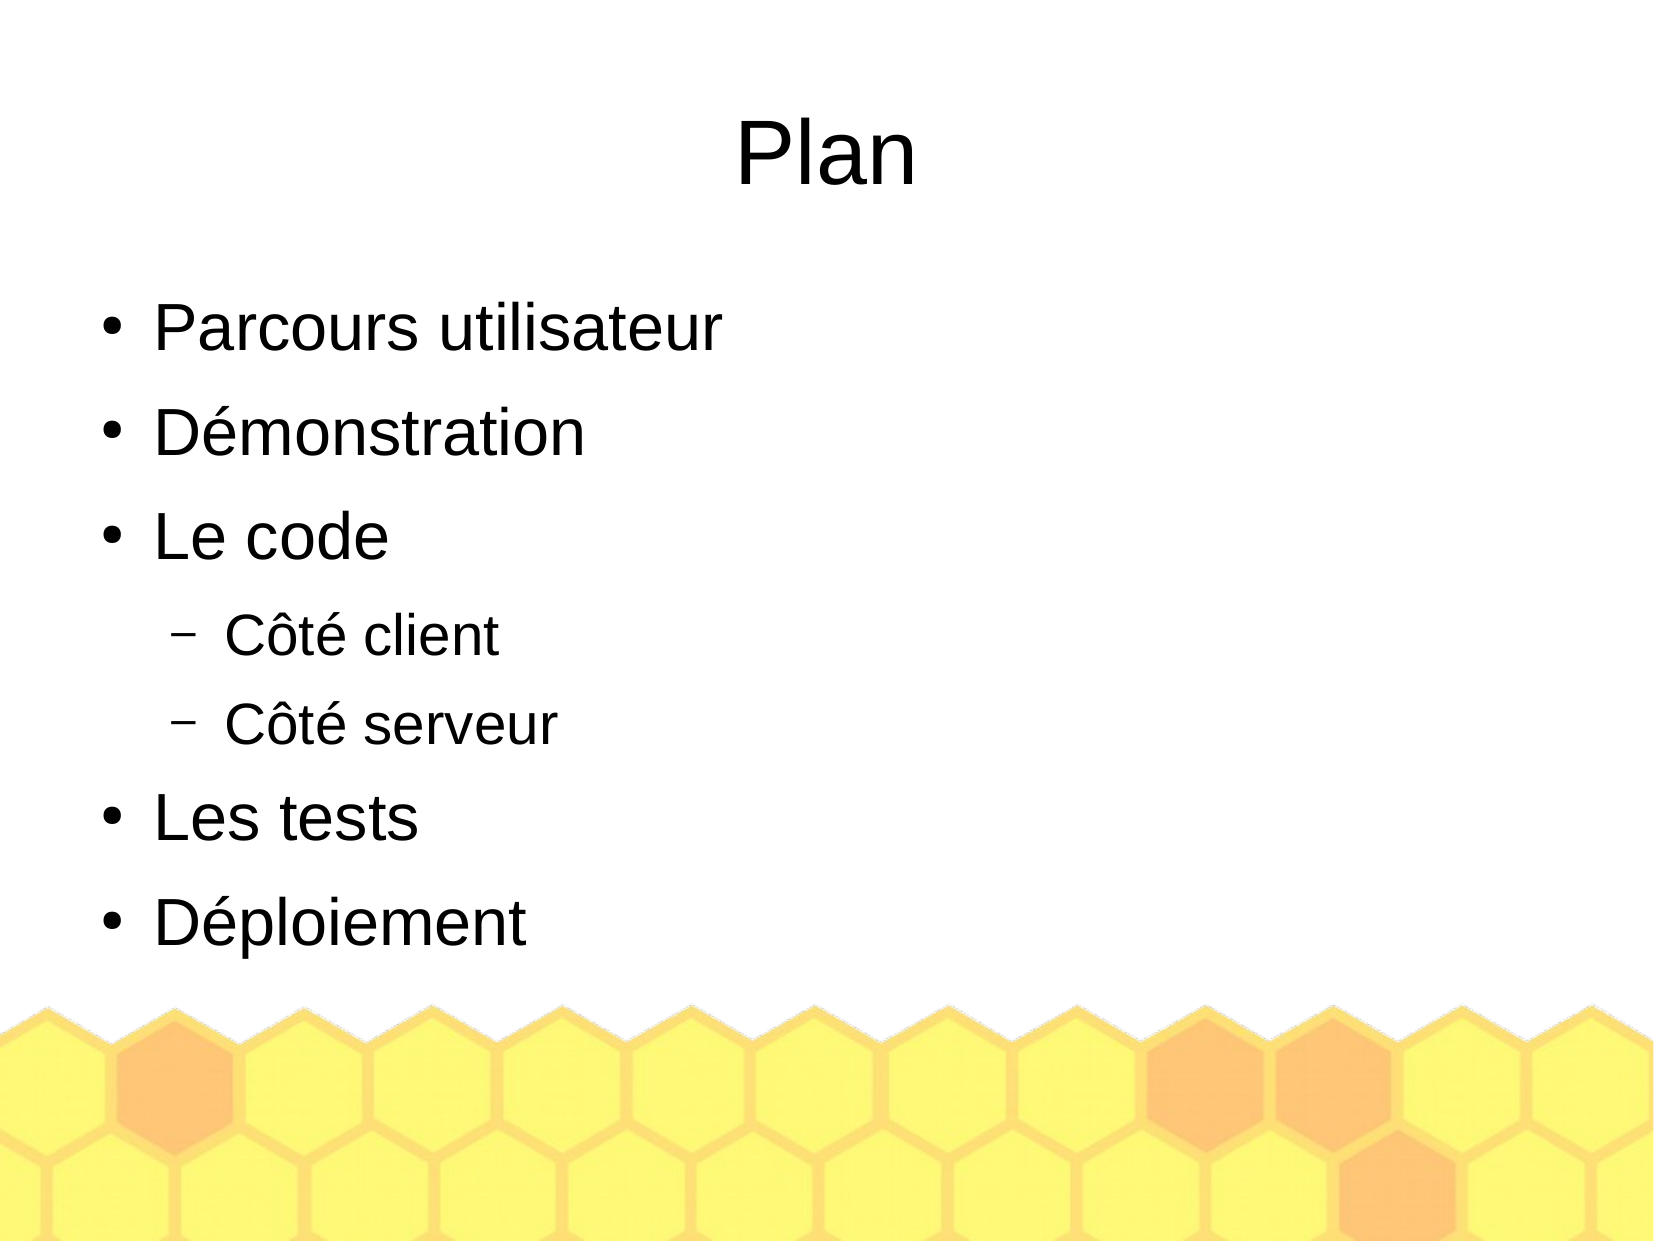

# Plan
Parcours utilisateur
Démonstration
Le code
Côté client
Côté serveur
Les tests
Déploiement